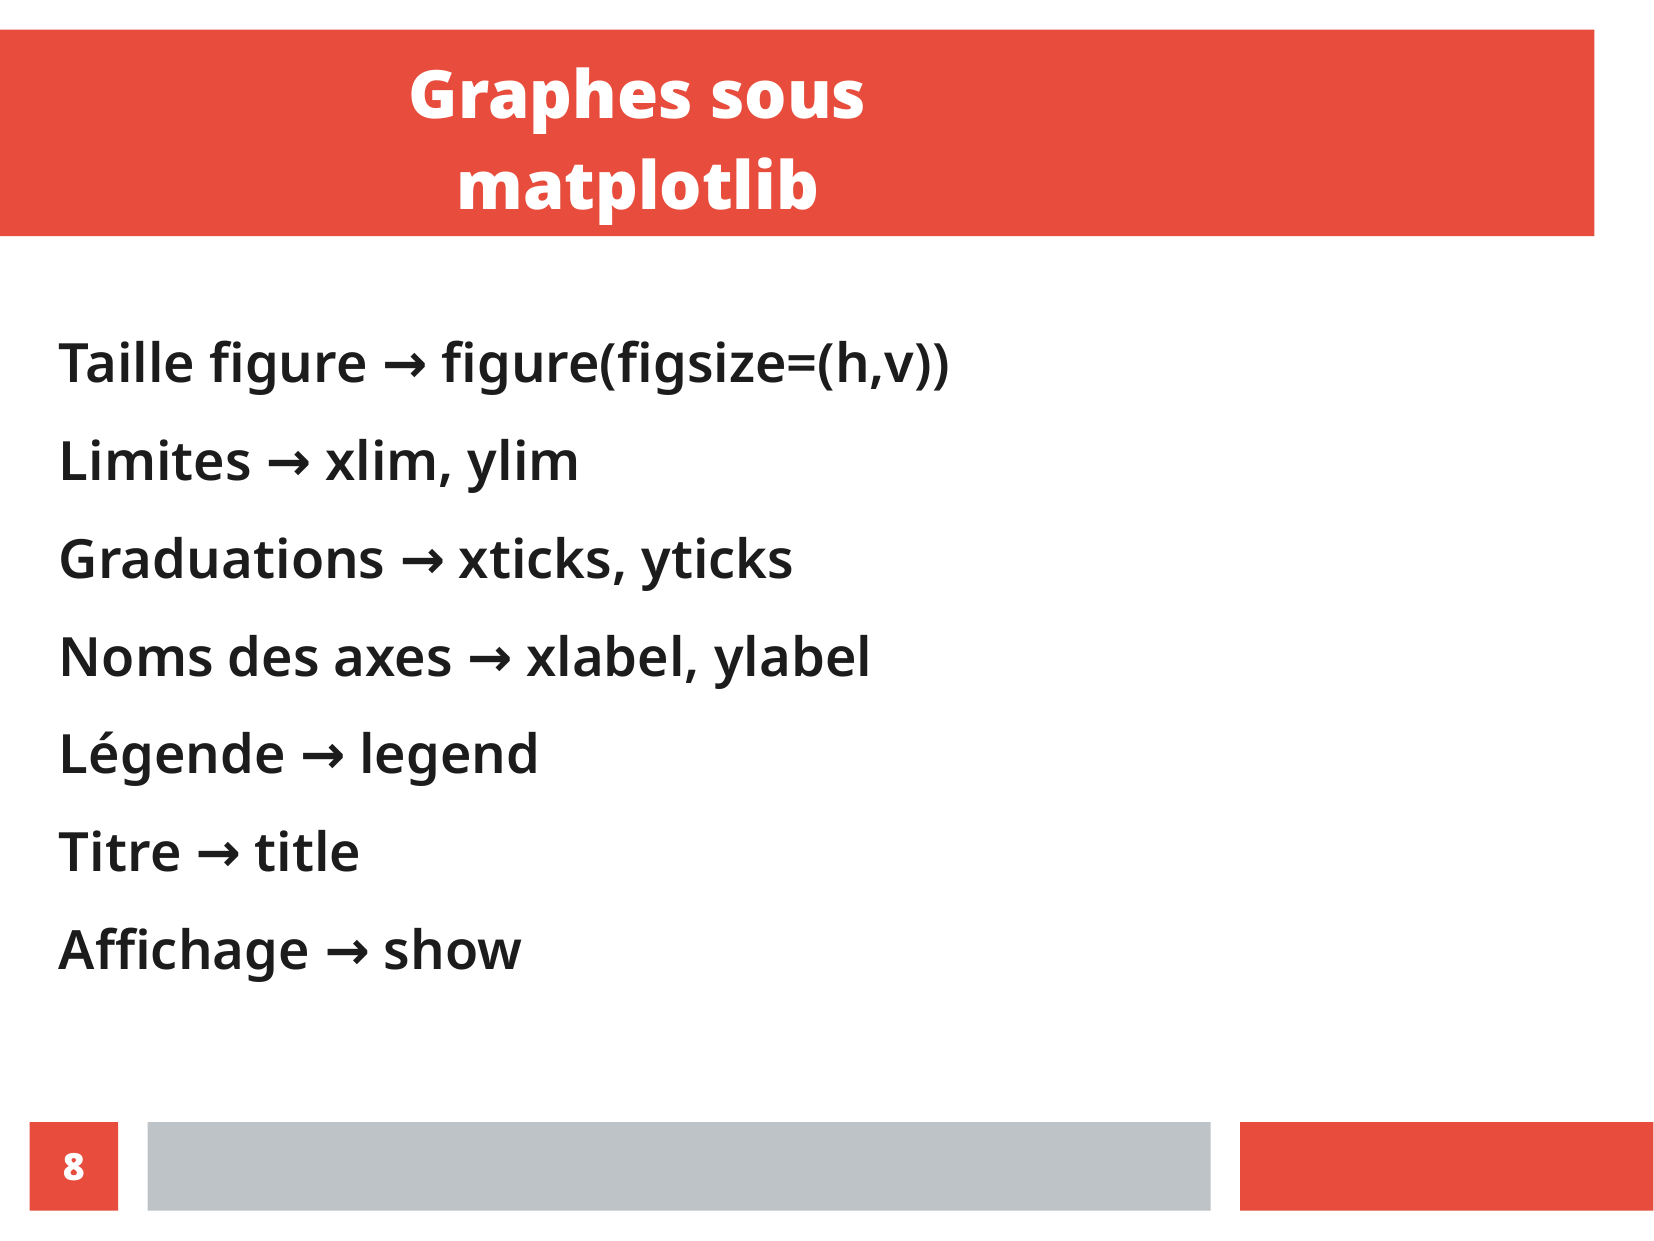

# Graphes sous matplotlib
Taille figure → figure(figsize=(h,v))
Limites → xlim, ylim
Graduations → xticks, yticks
Noms des axes → xlabel, ylabel
Légende → legend
Titre → title
Affichage → show
8